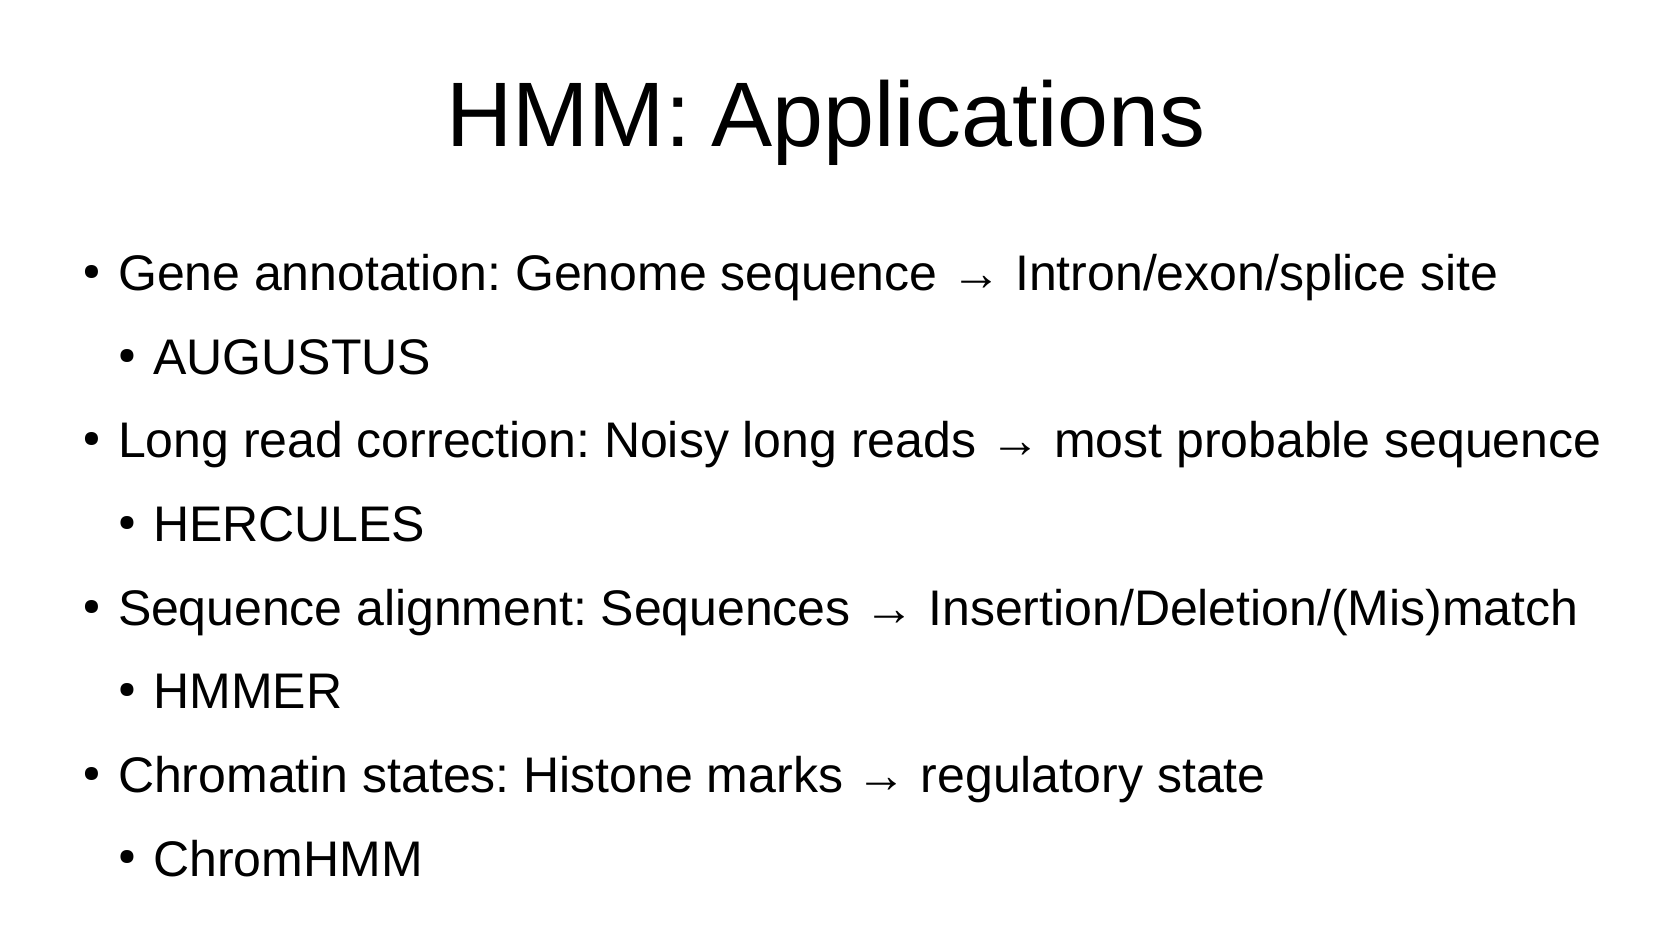

# HMM: Applications
Gene annotation: Genome sequence → Intron/exon/splice site
AUGUSTUS
Long read correction: Noisy long reads → most probable sequence
HERCULES
Sequence alignment: Sequences → Insertion/Deletion/(Mis)match
HMMER
Chromatin states: Histone marks → regulatory state
ChromHMM